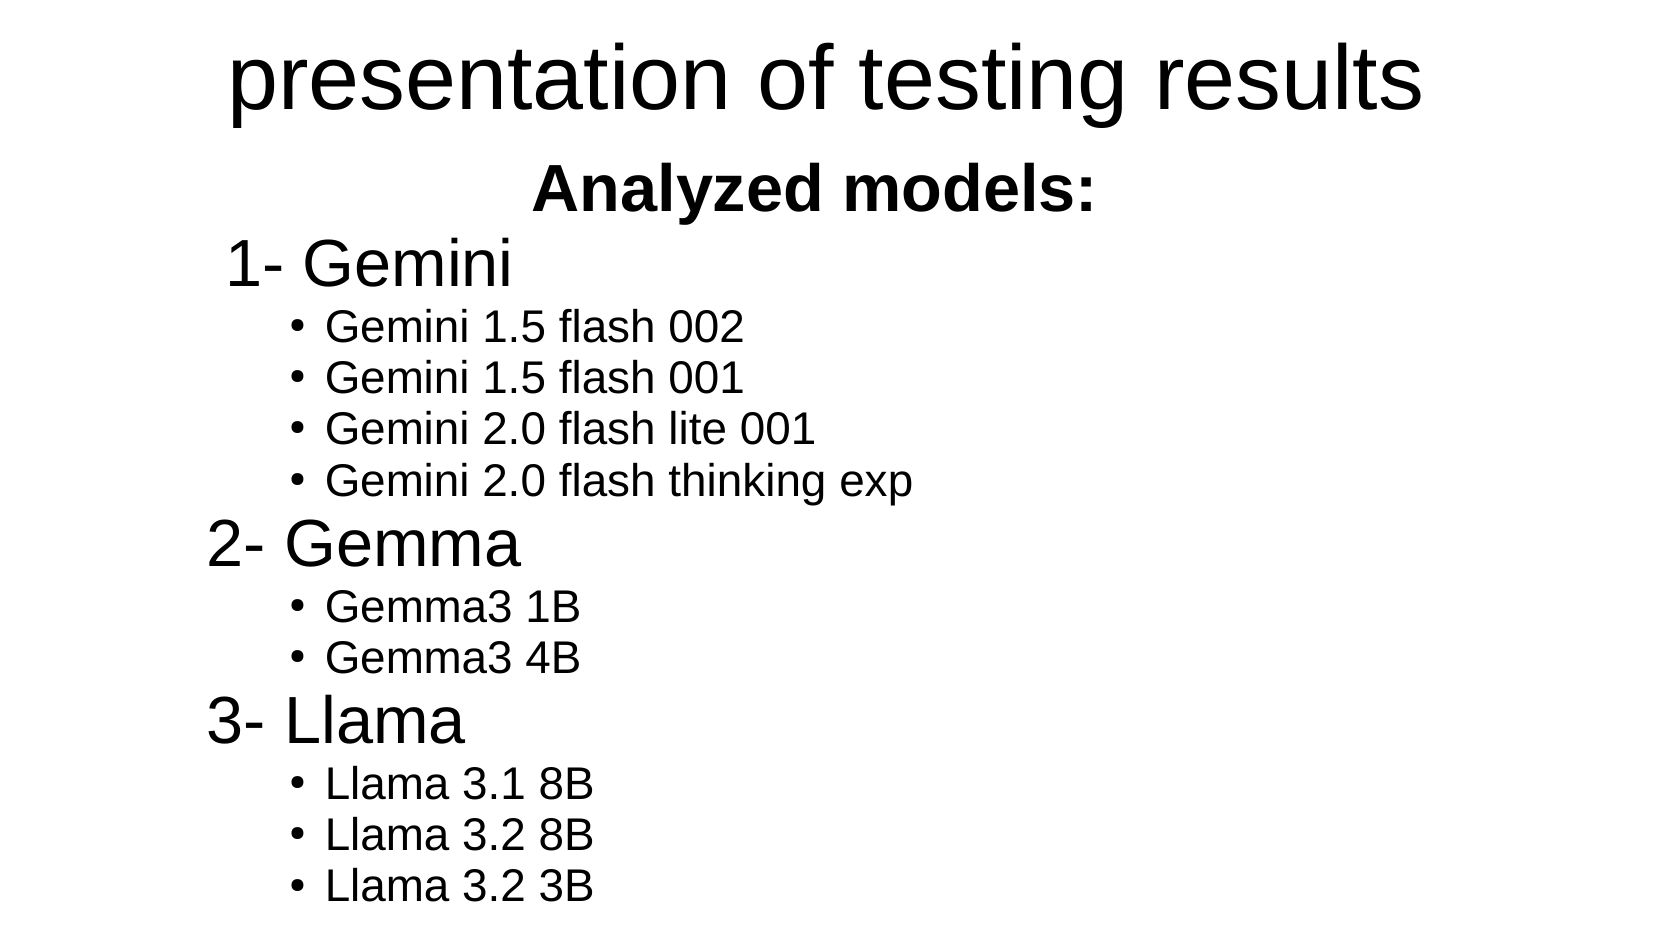

# presentation of testing results
Analyzed models:
 1- Gemini
Gemini 1.5 flash 002
Gemini 1.5 flash 001
Gemini 2.0 flash lite 001
Gemini 2.0 flash thinking exp
2- Gemma
Gemma3 1B
Gemma3 4B
3- Llama
Llama 3.1 8B
Llama 3.2 8B
Llama 3.2 3B